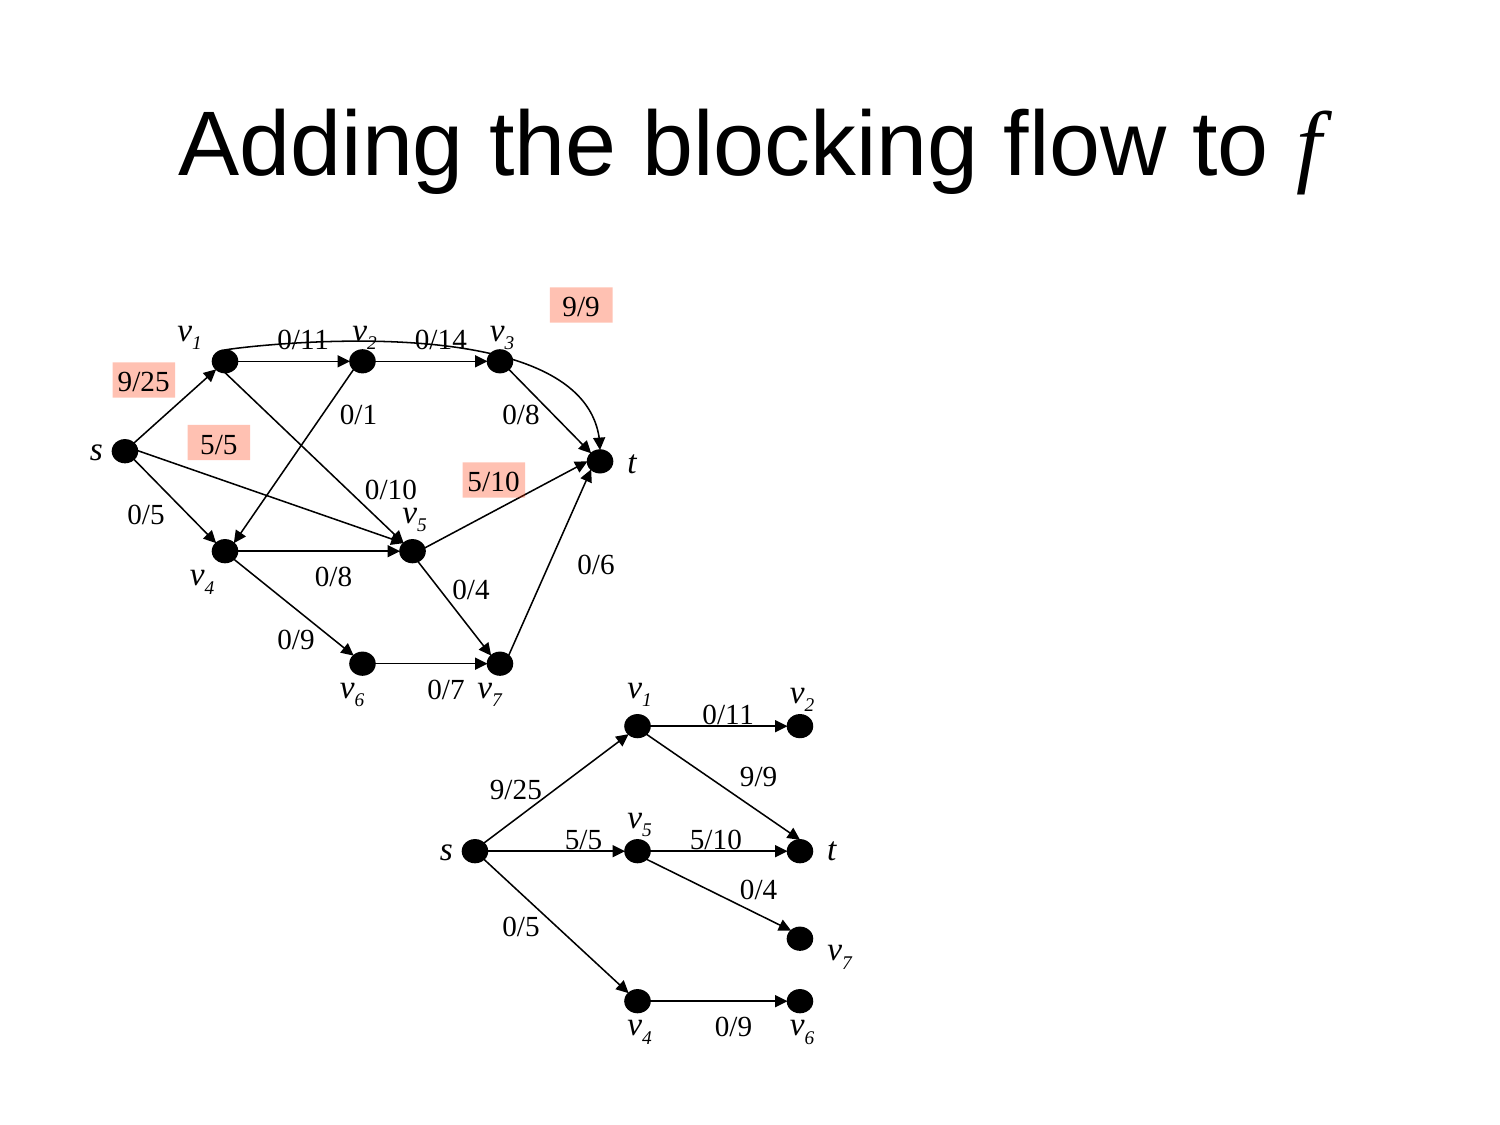

# Adding the blocking flow to f
9/9
v1
v2
v3
0/11
0/14
9/25
0/1
0/8
s
5/5
t
0/10
5/10
v5
0/5
0/6
v4
0/8
0/4
0/9
v6
v7
v1
0/7
v2
0/11
9/9
9/25
v5
5/5
5/10
s
t
0/4
0/5
v7
v4
v6
0/9